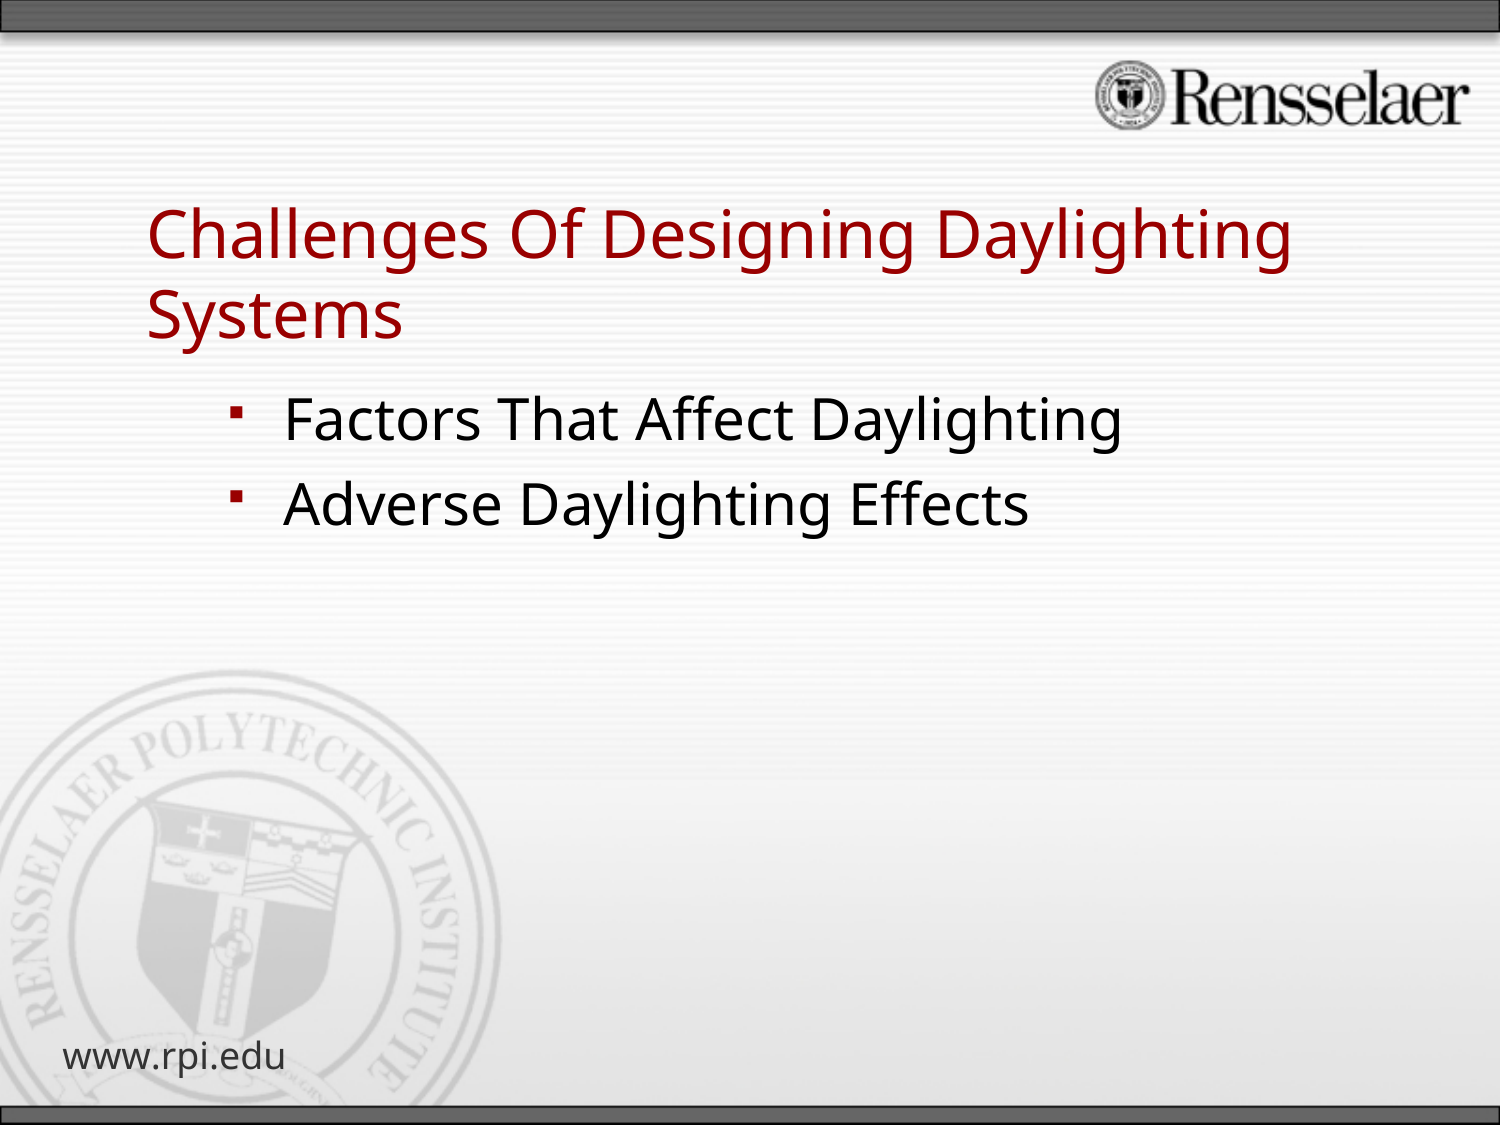

# Challenges Of Designing Daylighting Systems
Factors That Affect Daylighting
Adverse Daylighting Effects